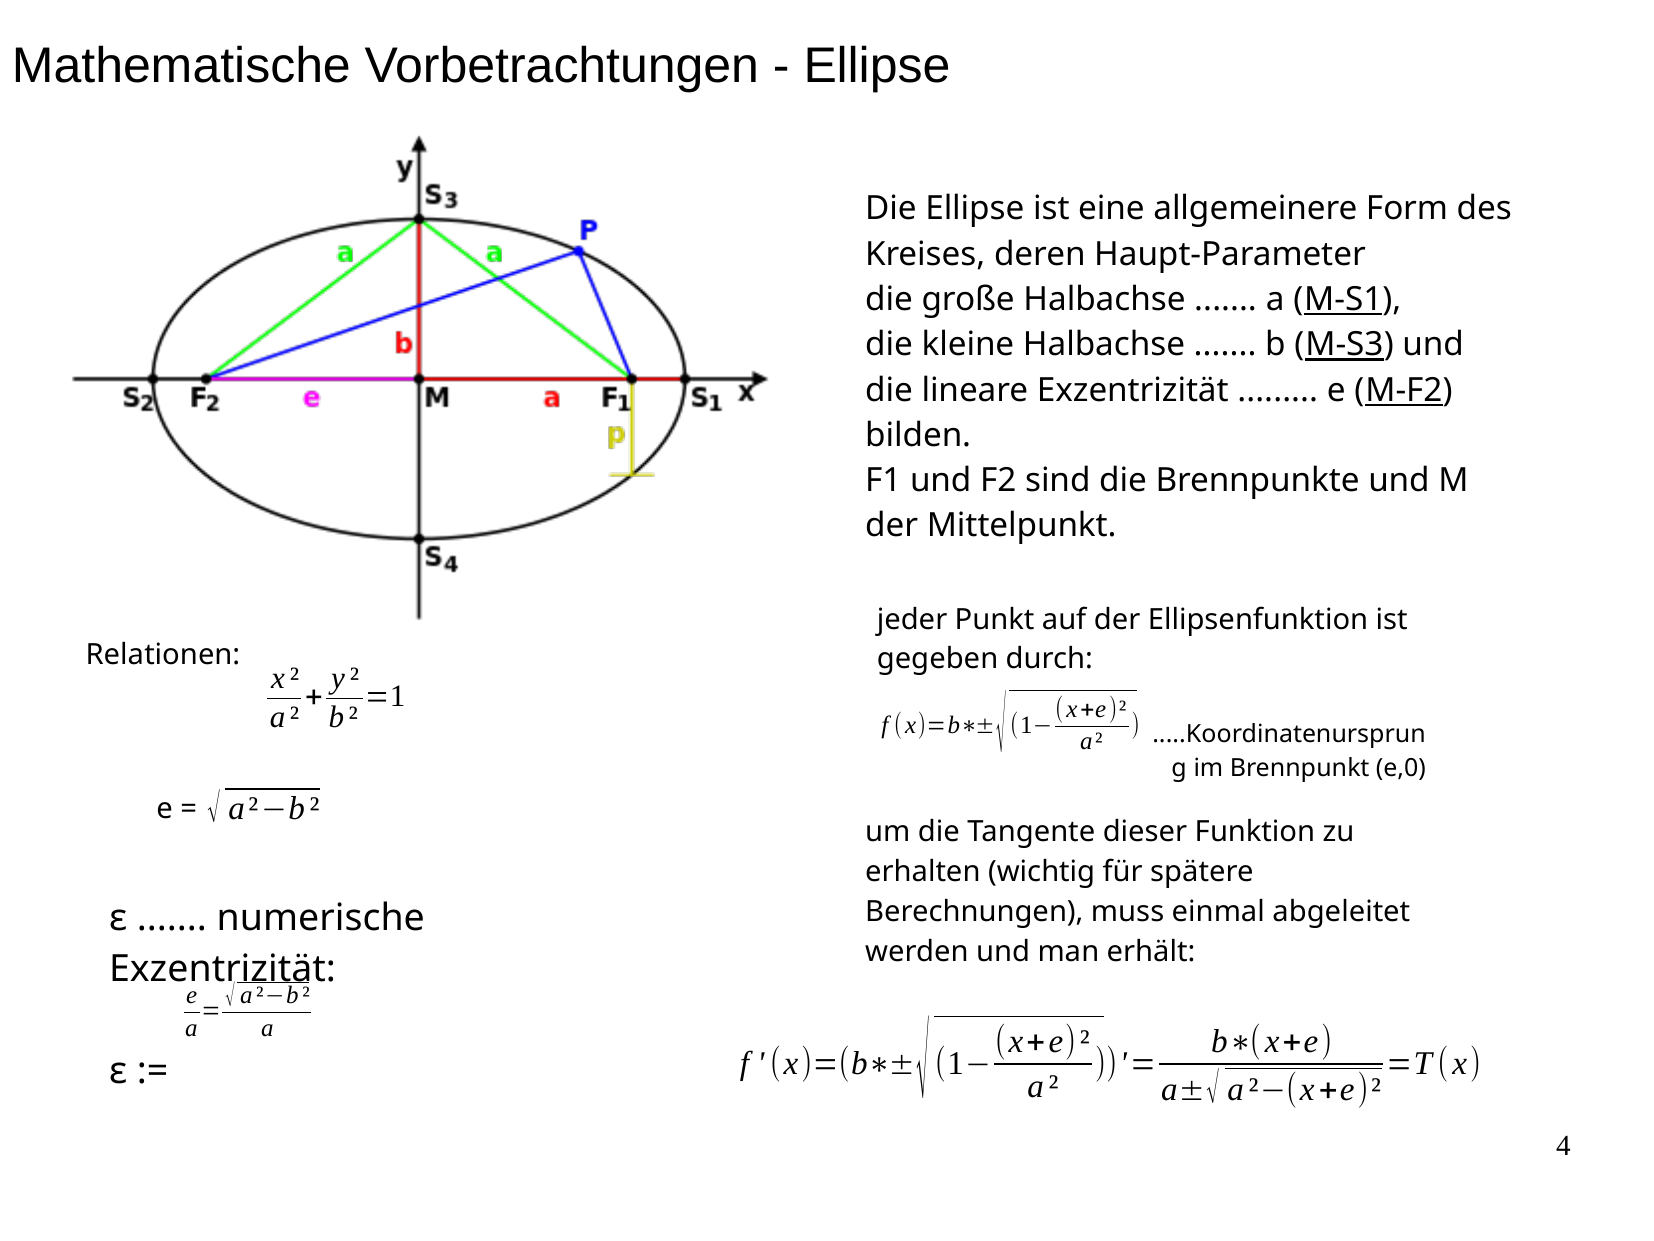

# Mathematische Vorbetrachtungen - Ellipse
Die Ellipse ist eine allgemeinere Form des Kreises, deren Haupt-Parameter
die große Halbachse ....... a (M-S1),
die kleine Halbachse ....... b (M-S3) und
die lineare Exzentrizität ......... e (M-F2) bilden.
F1 und F2 sind die Brennpunkte und M der Mittelpunkt.
jeder Punkt auf der Ellipsenfunktion ist gegeben durch:
Relationen:
.....Koordinatenursprung im Brennpunkt (e,0)
e =
um die Tangente dieser Funktion zu erhalten (wichtig für spätere Berechnungen), muss einmal abgeleitet werden und man erhält:
ε ....... numerische Exzentrizität:
ε :=
4